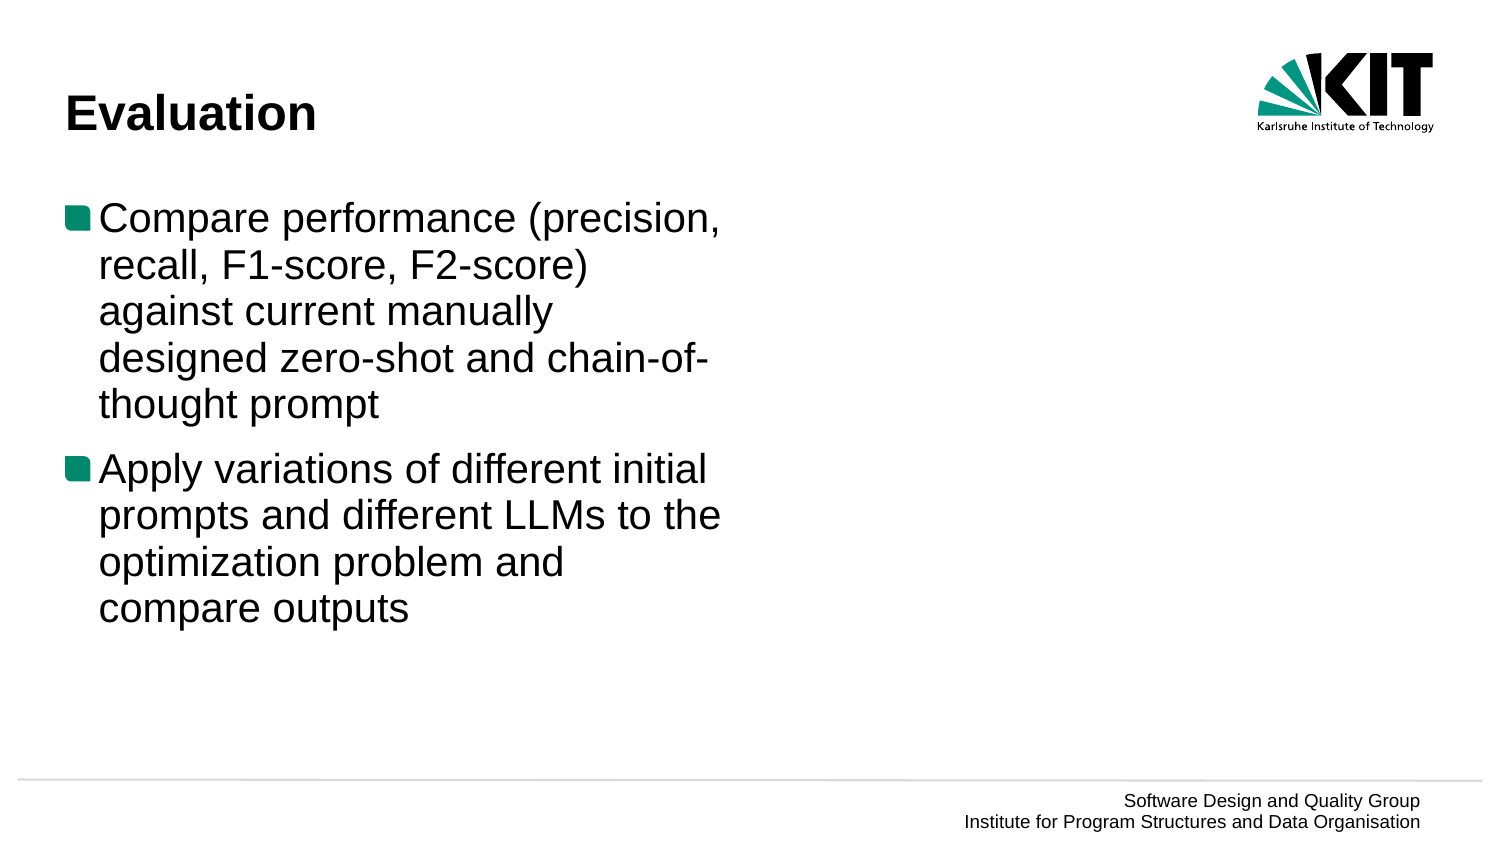

# Evaluation
Compare performance (precision, recall, F1-score, F2-score) against current manually designed zero-shot and chain-of-thought prompt
Apply variations of different initial prompts and different LLMs to the optimization problem and compare outputs